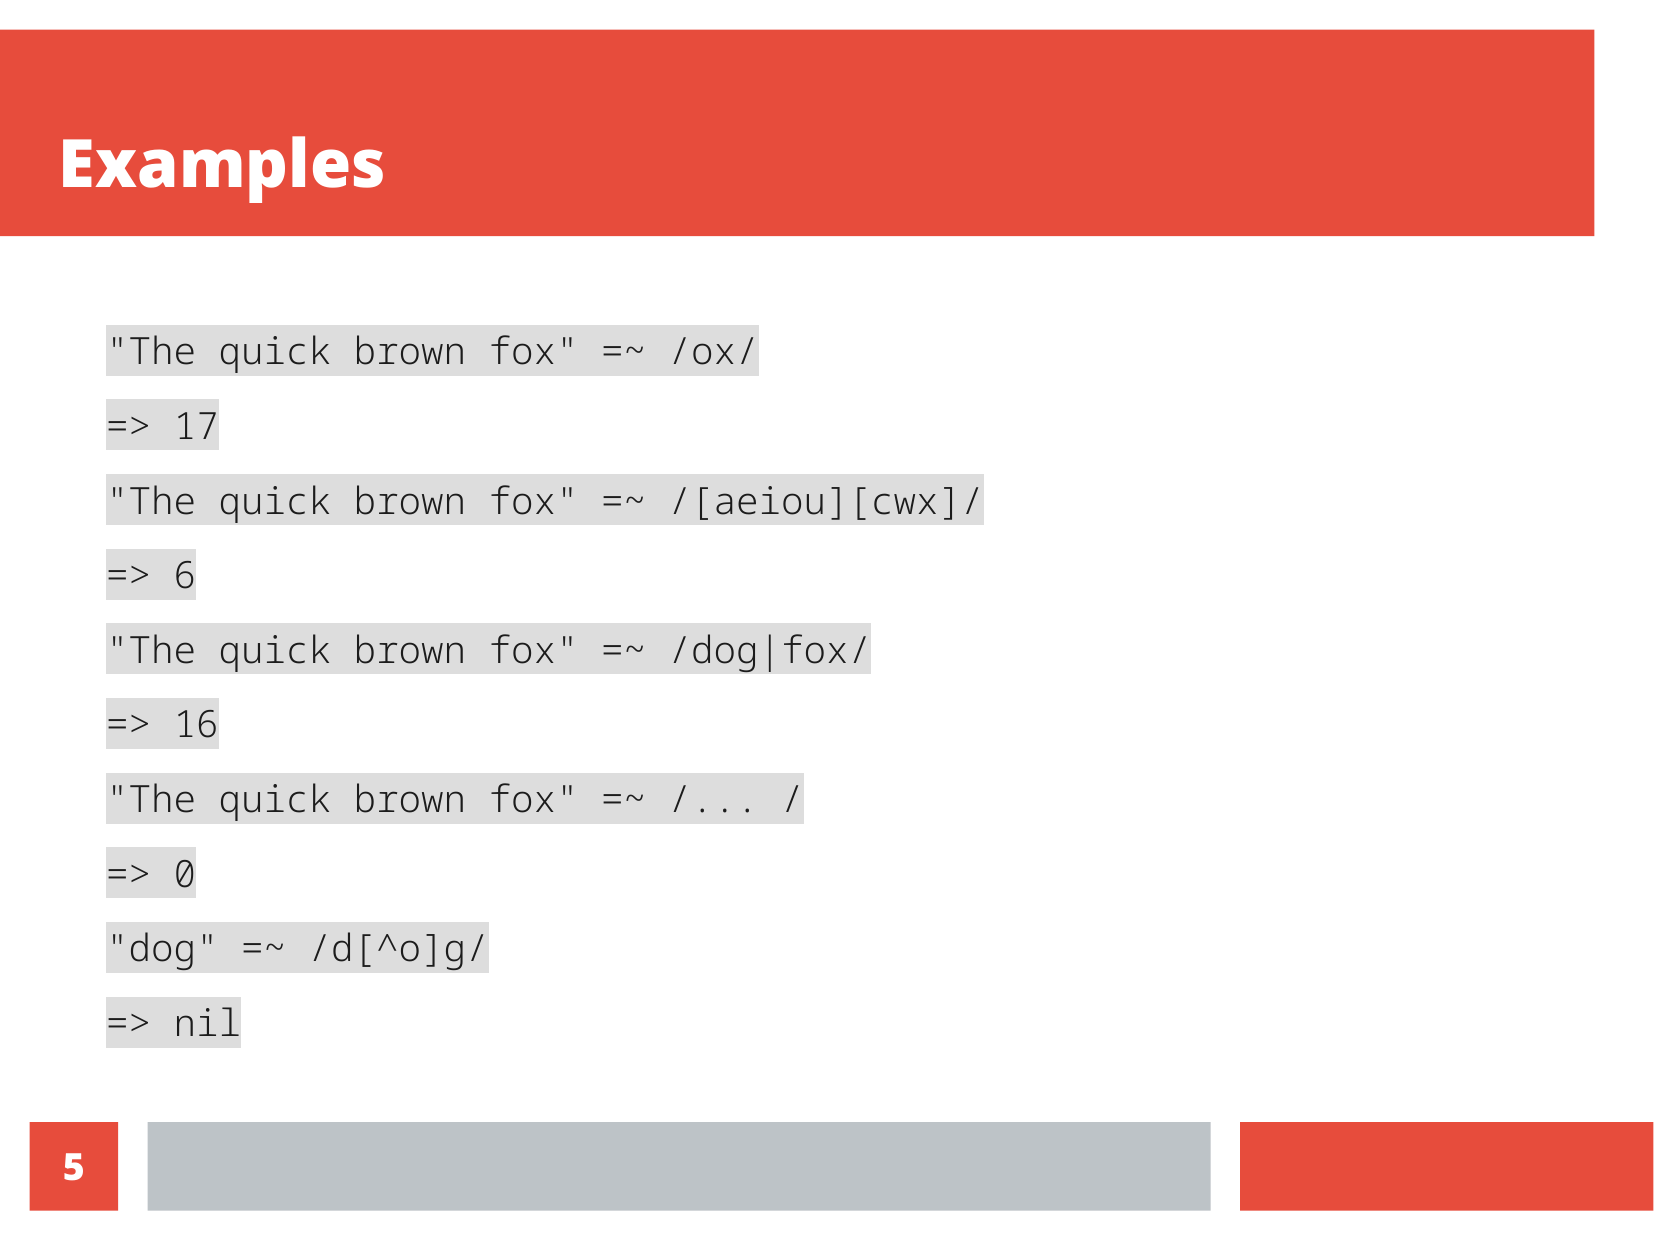

# Examples
"The quick brown fox" =~ /ox/
=> 17
"The quick brown fox" =~ /[aeiou][cwx]/
=> 6
"The quick brown fox" =~ /dog|fox/
=> 16
"The quick brown fox" =~ /... /
=> 0
"dog" =~ /d[^o]g/
=> nil
5